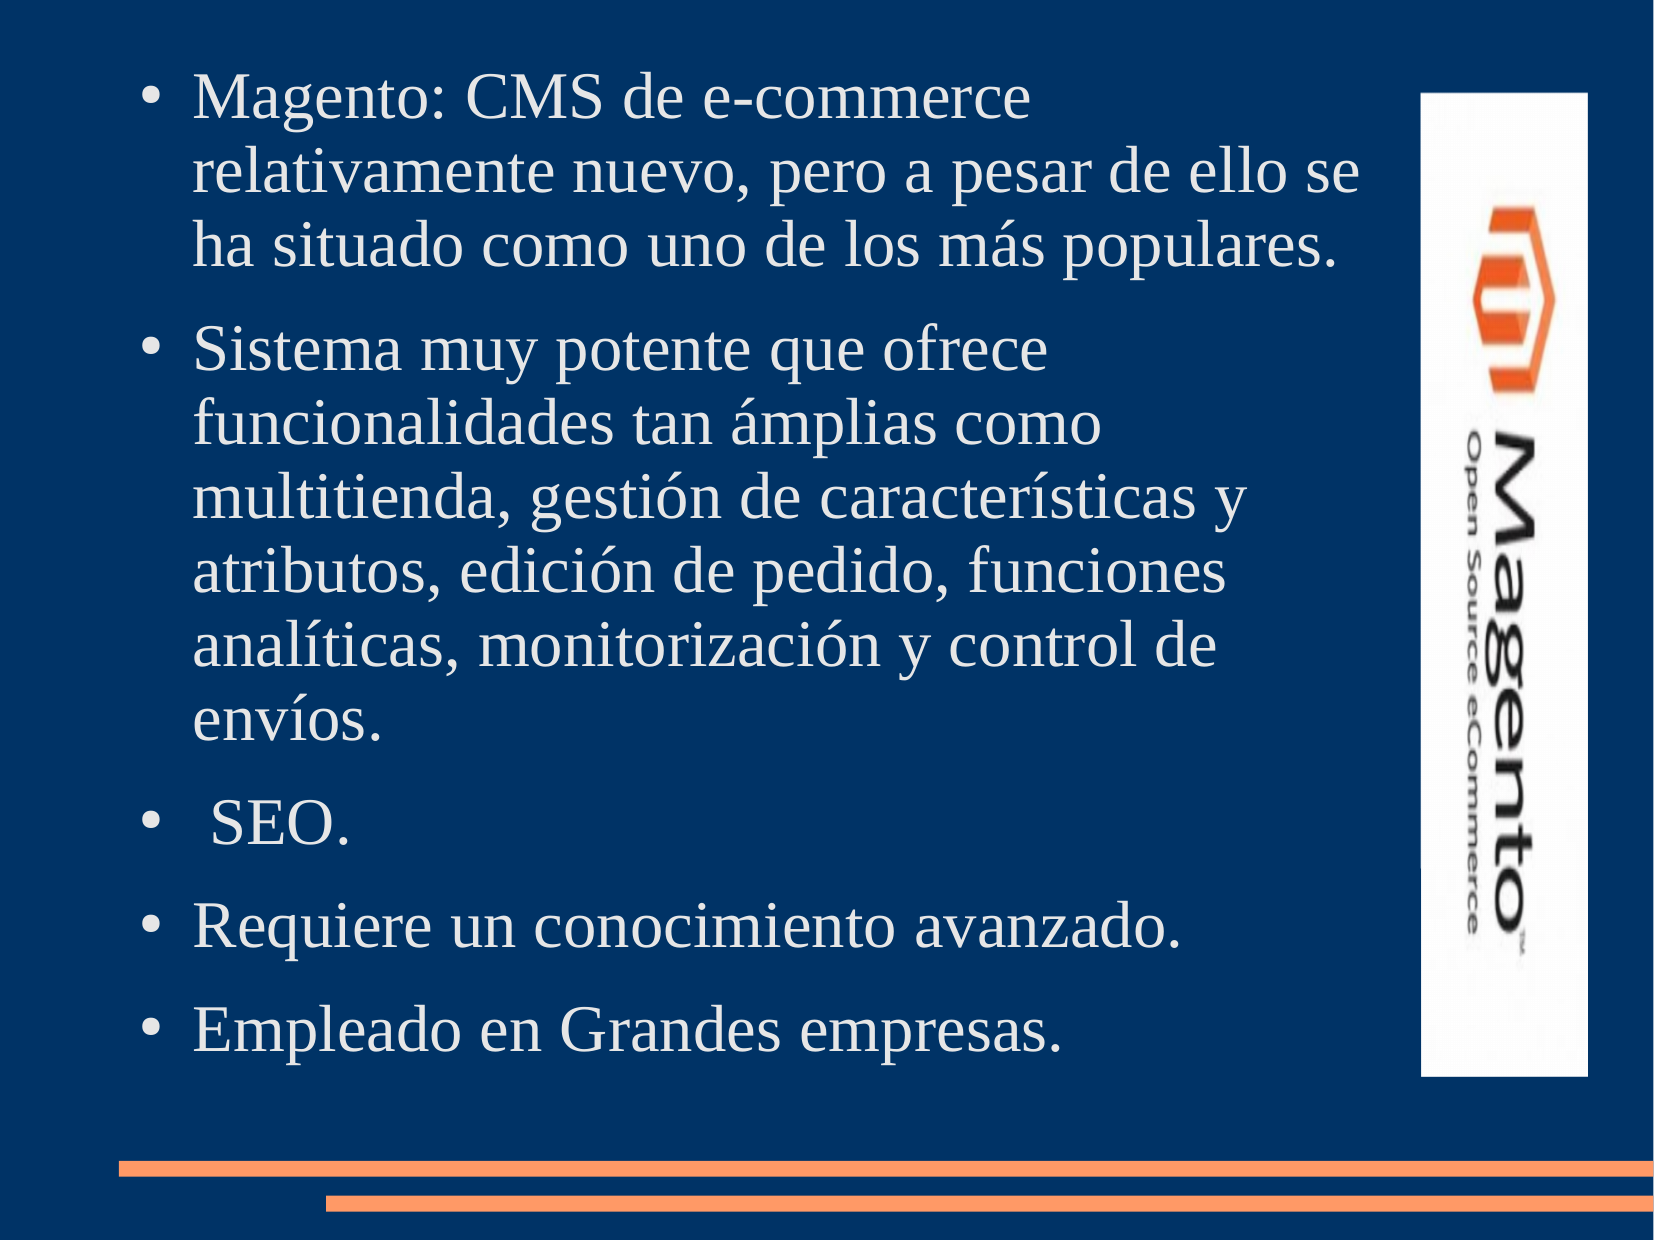

# Magento: CMS de e-commerce relativamente nuevo, pero a pesar de ello se ha situado como uno de los más populares.
Sistema muy potente que ofrece funcionalidades tan ámplias como multitienda, gestión de características y atributos, edición de pedido, funciones analíticas, monitorización y control de envíos.
 SEO.
Requiere un conocimiento avanzado.
Empleado en Grandes empresas.